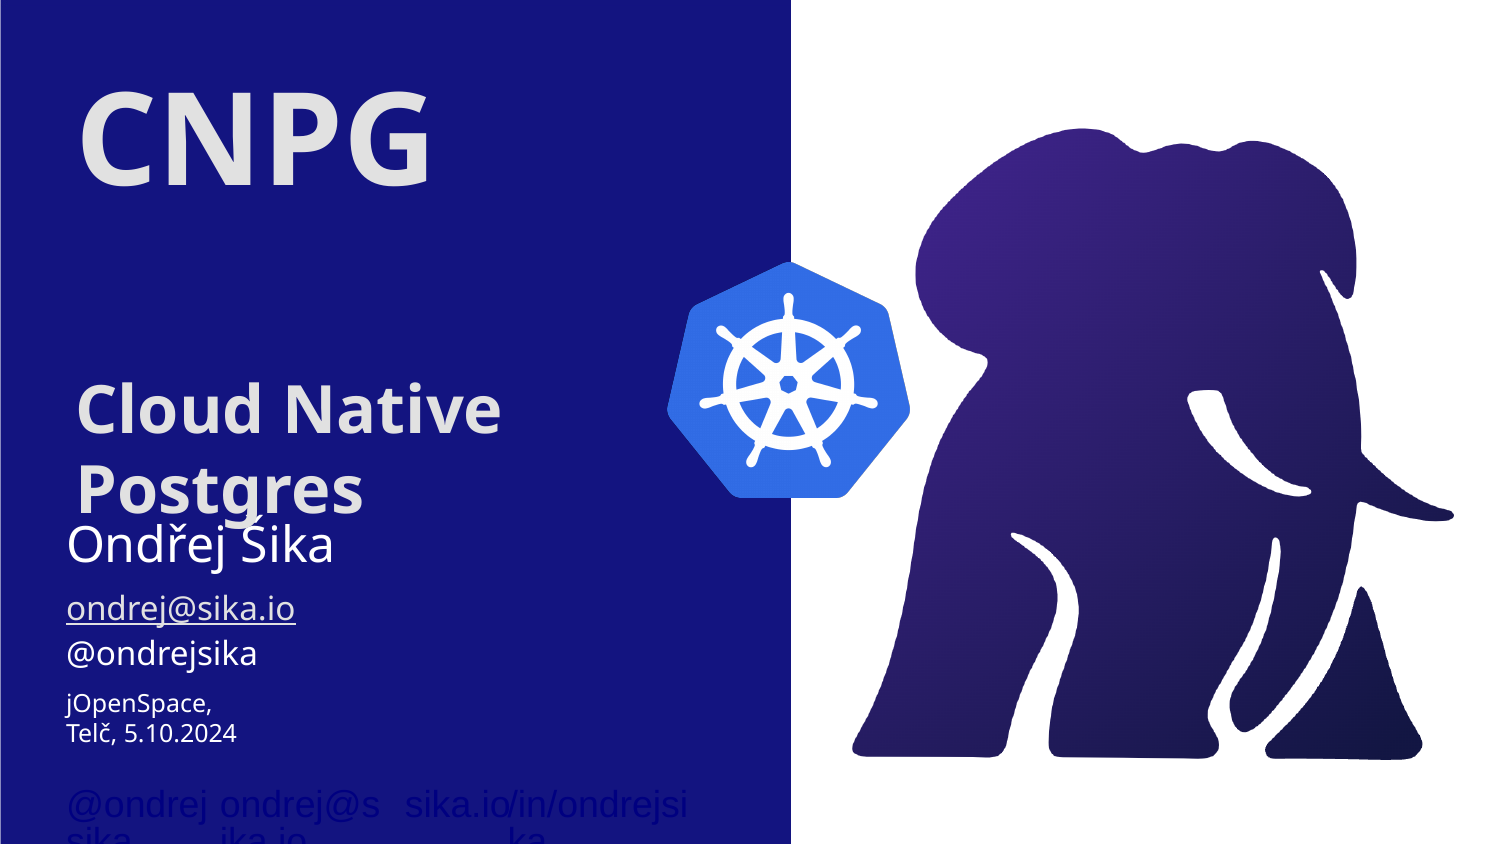

CNPG
Cloud Native Postgres
# Ondřej Šika
ondrej@sika.io
@ondrejsika
jOpenSpace,
Telč, 5.10.2024